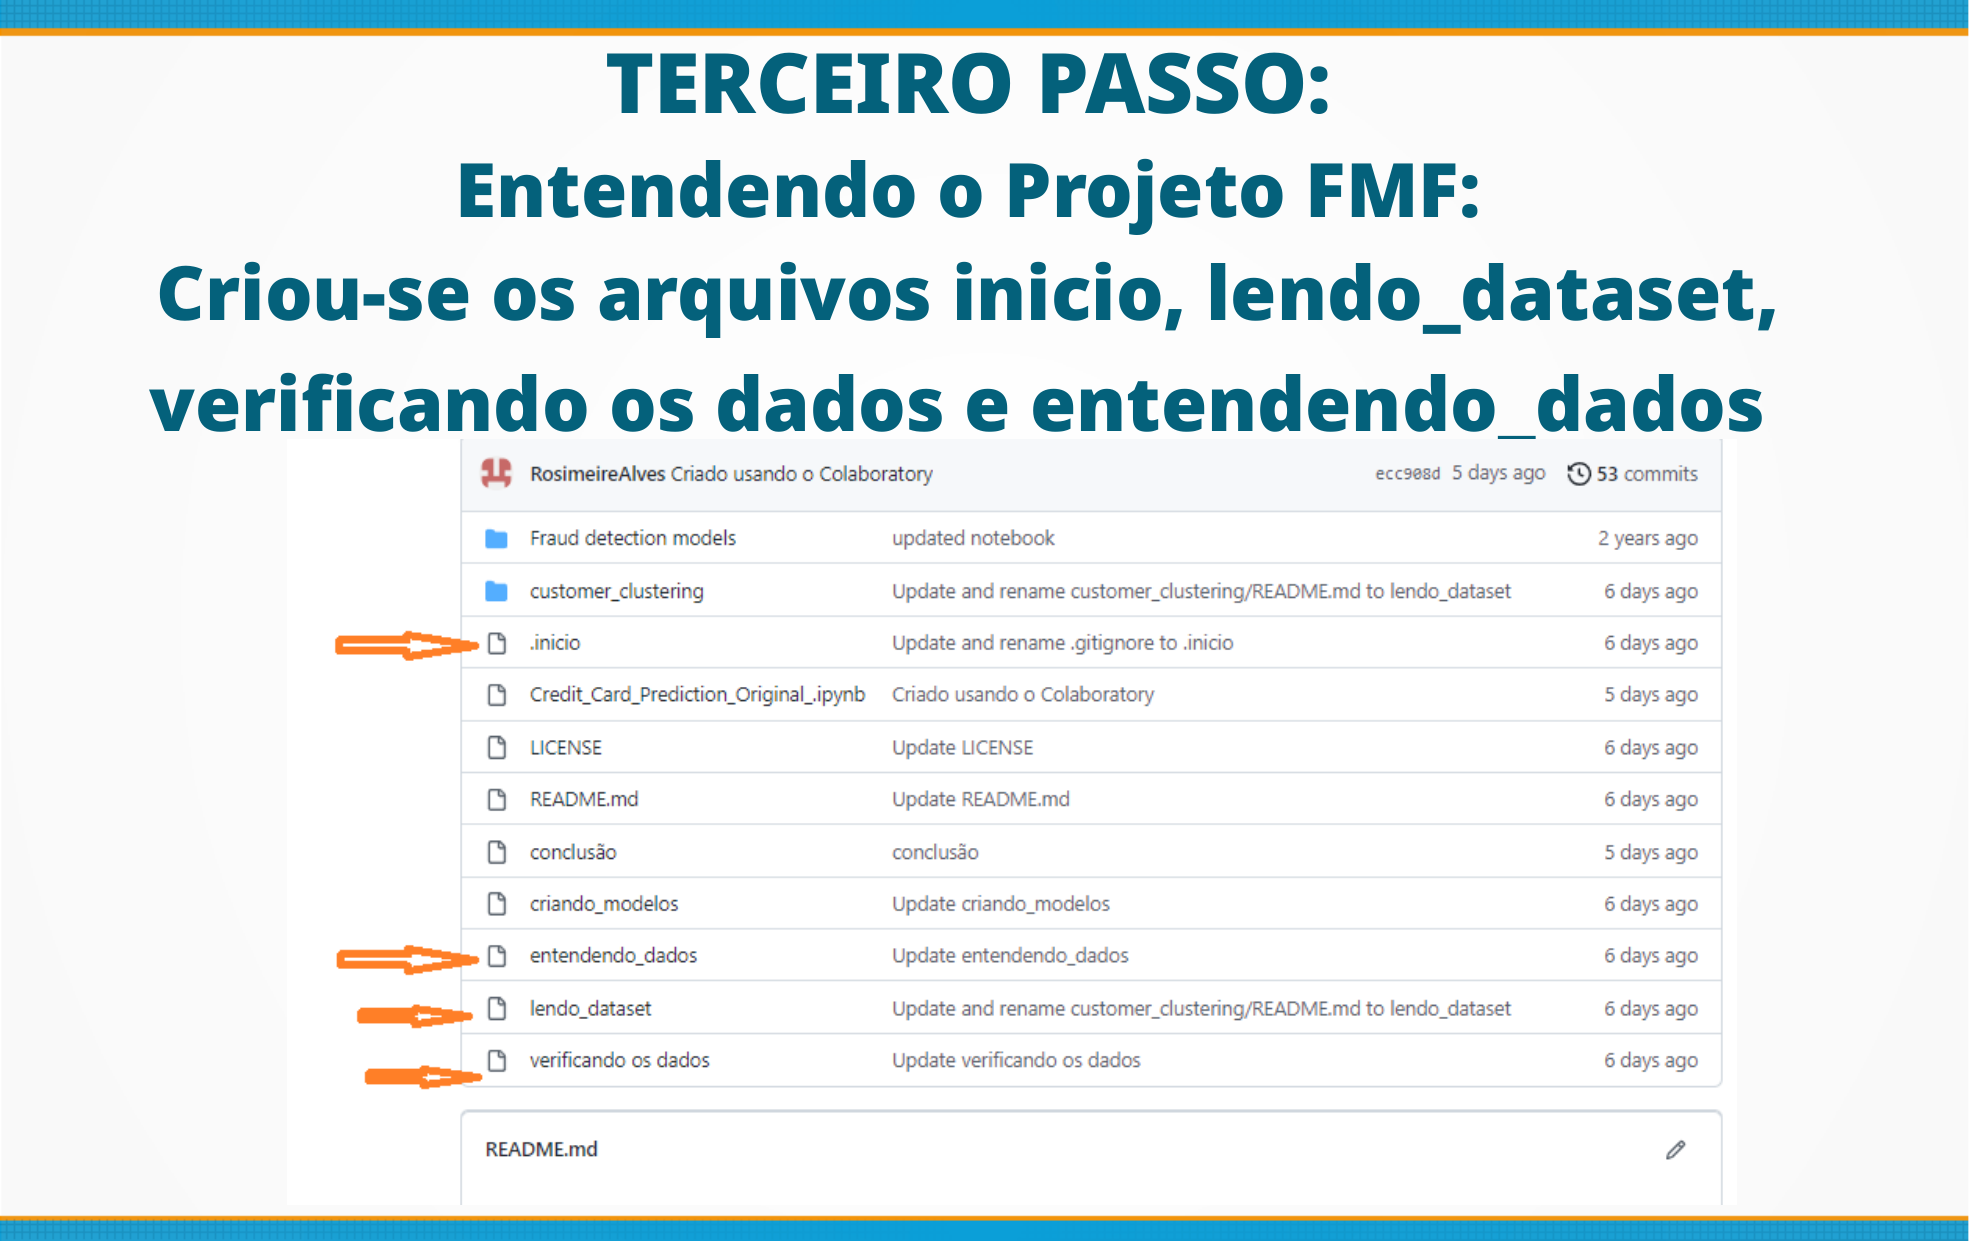

# TERCEIRO PASSO:
Entendendo o Projeto FMF:
Criou-se os arquivos inicio, lendo_dataset, verificando os dados e entendendo_dados